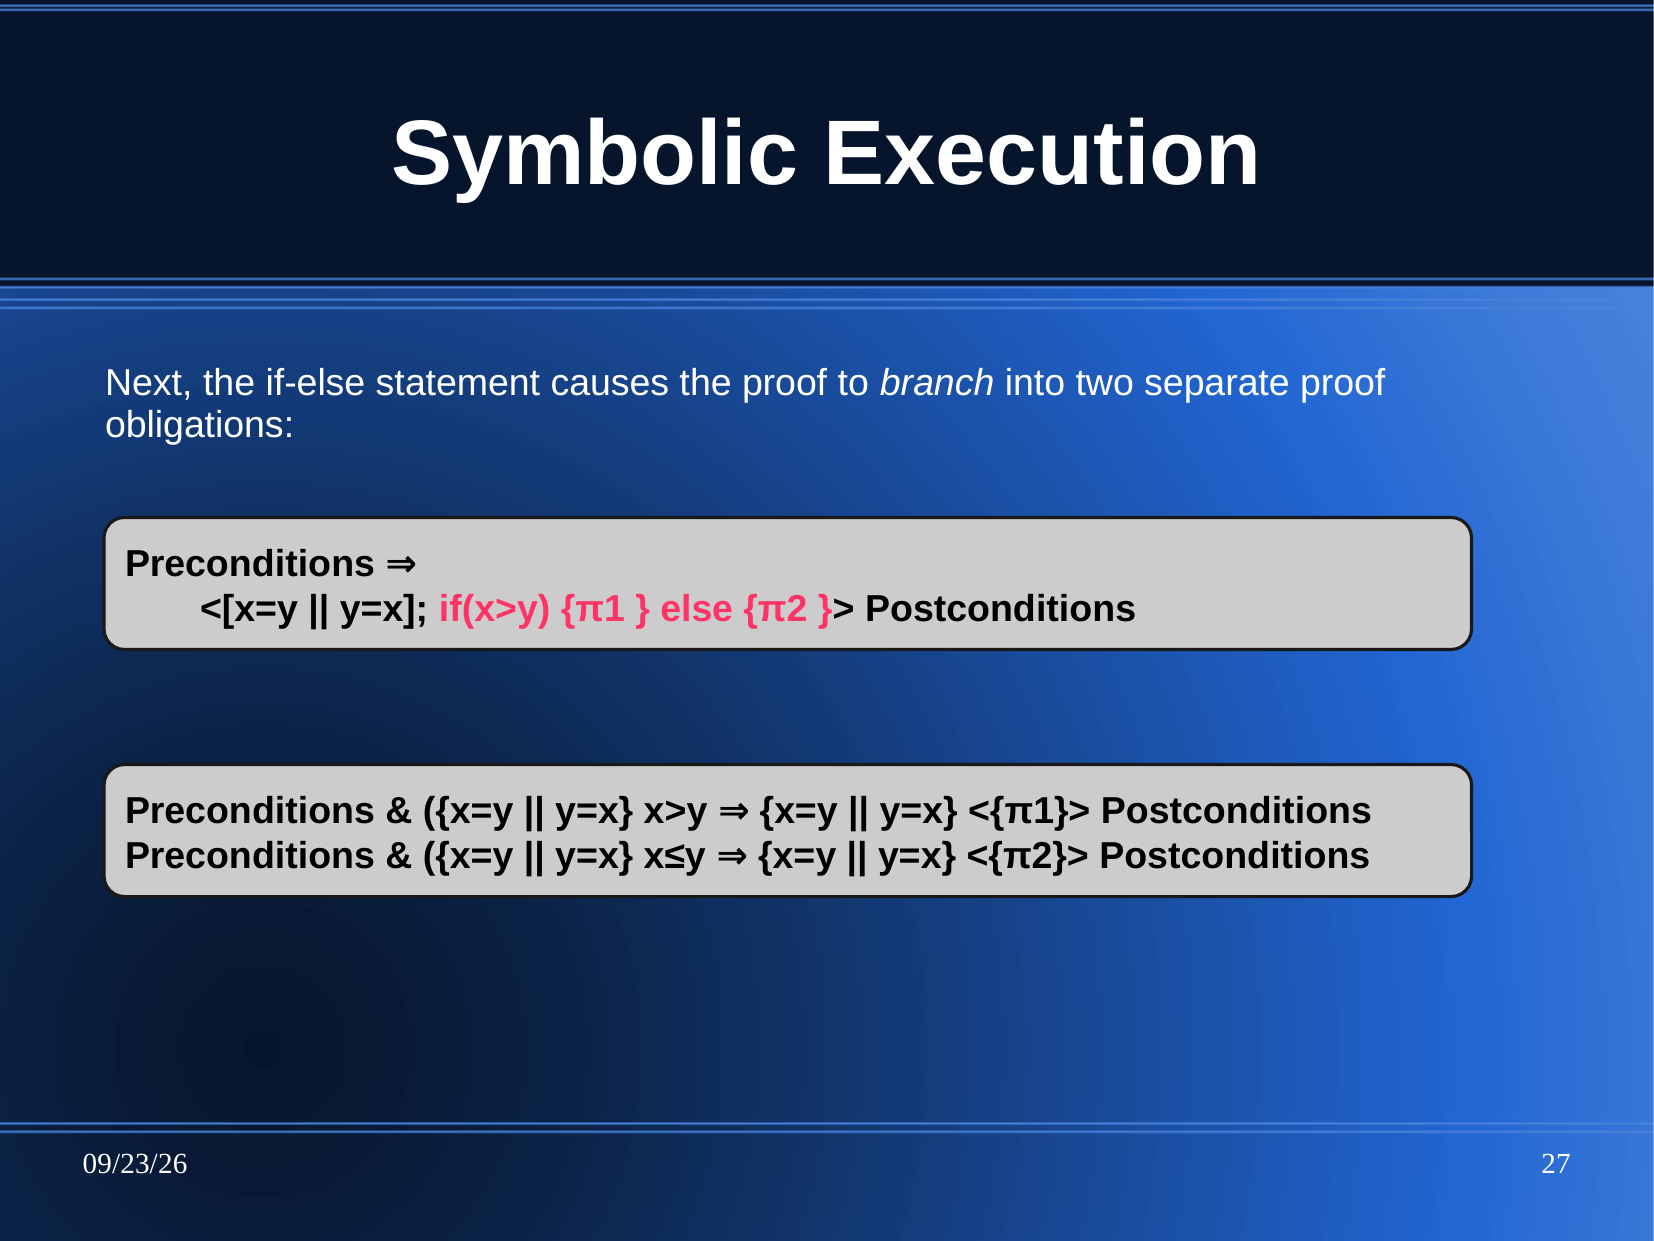

# Symbolic Execution
Next, the if-else statement causes the proof to branch into two separate proof obligations:
Preconditions ⇒
<[x=y || y=x]; if(x>y) {π1 } else {π2 }> Postconditions
Preconditions & ({x=y || y=x} x>y ⇒ {x=y || y=x} <{π1}> Postconditions
Preconditions & ({x=y || y=x} x≤y ⇒ {x=y || y=x} <{π2}> Postconditions
27